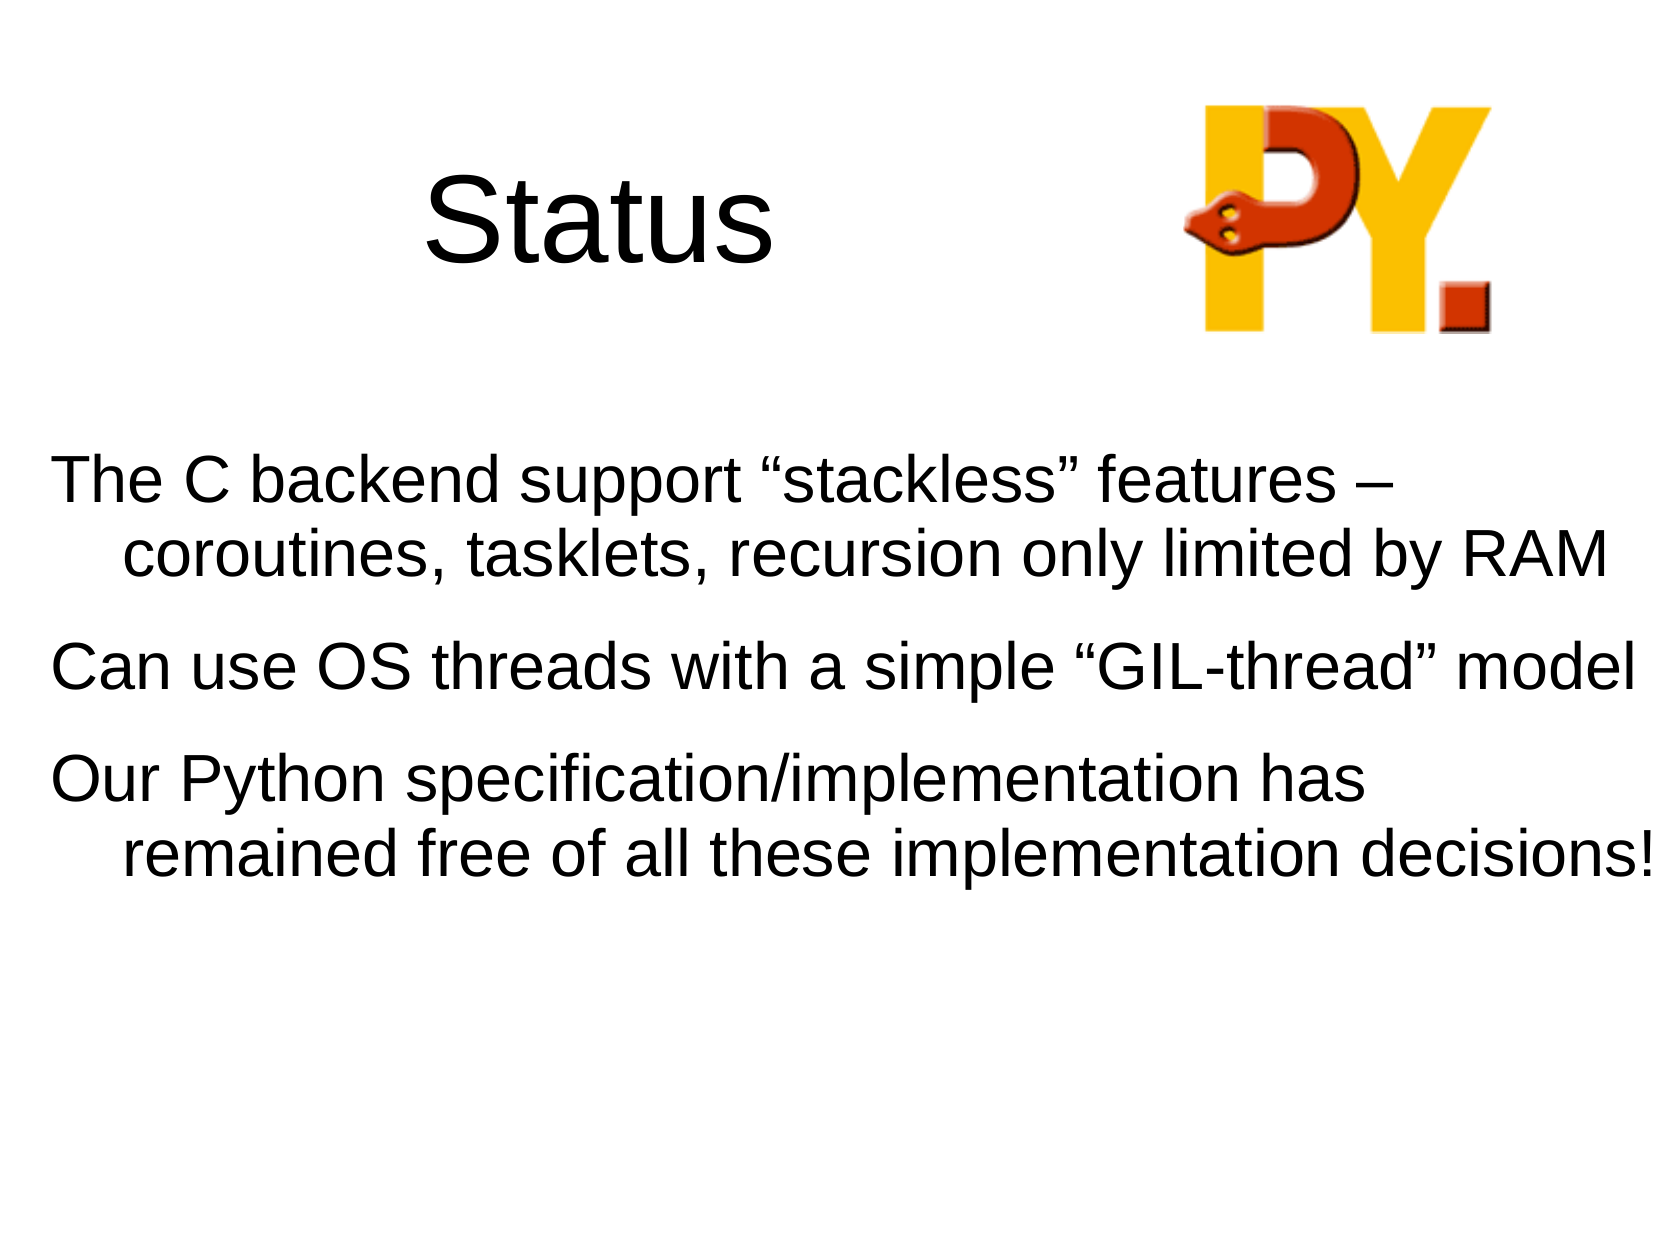

# Status
The C backend support “stackless” features – coroutines, tasklets, recursion only limited by RAM
Can use OS threads with a simple “GIL-thread” model
Our Python specification/implementation has remained free of all these implementation decisions!